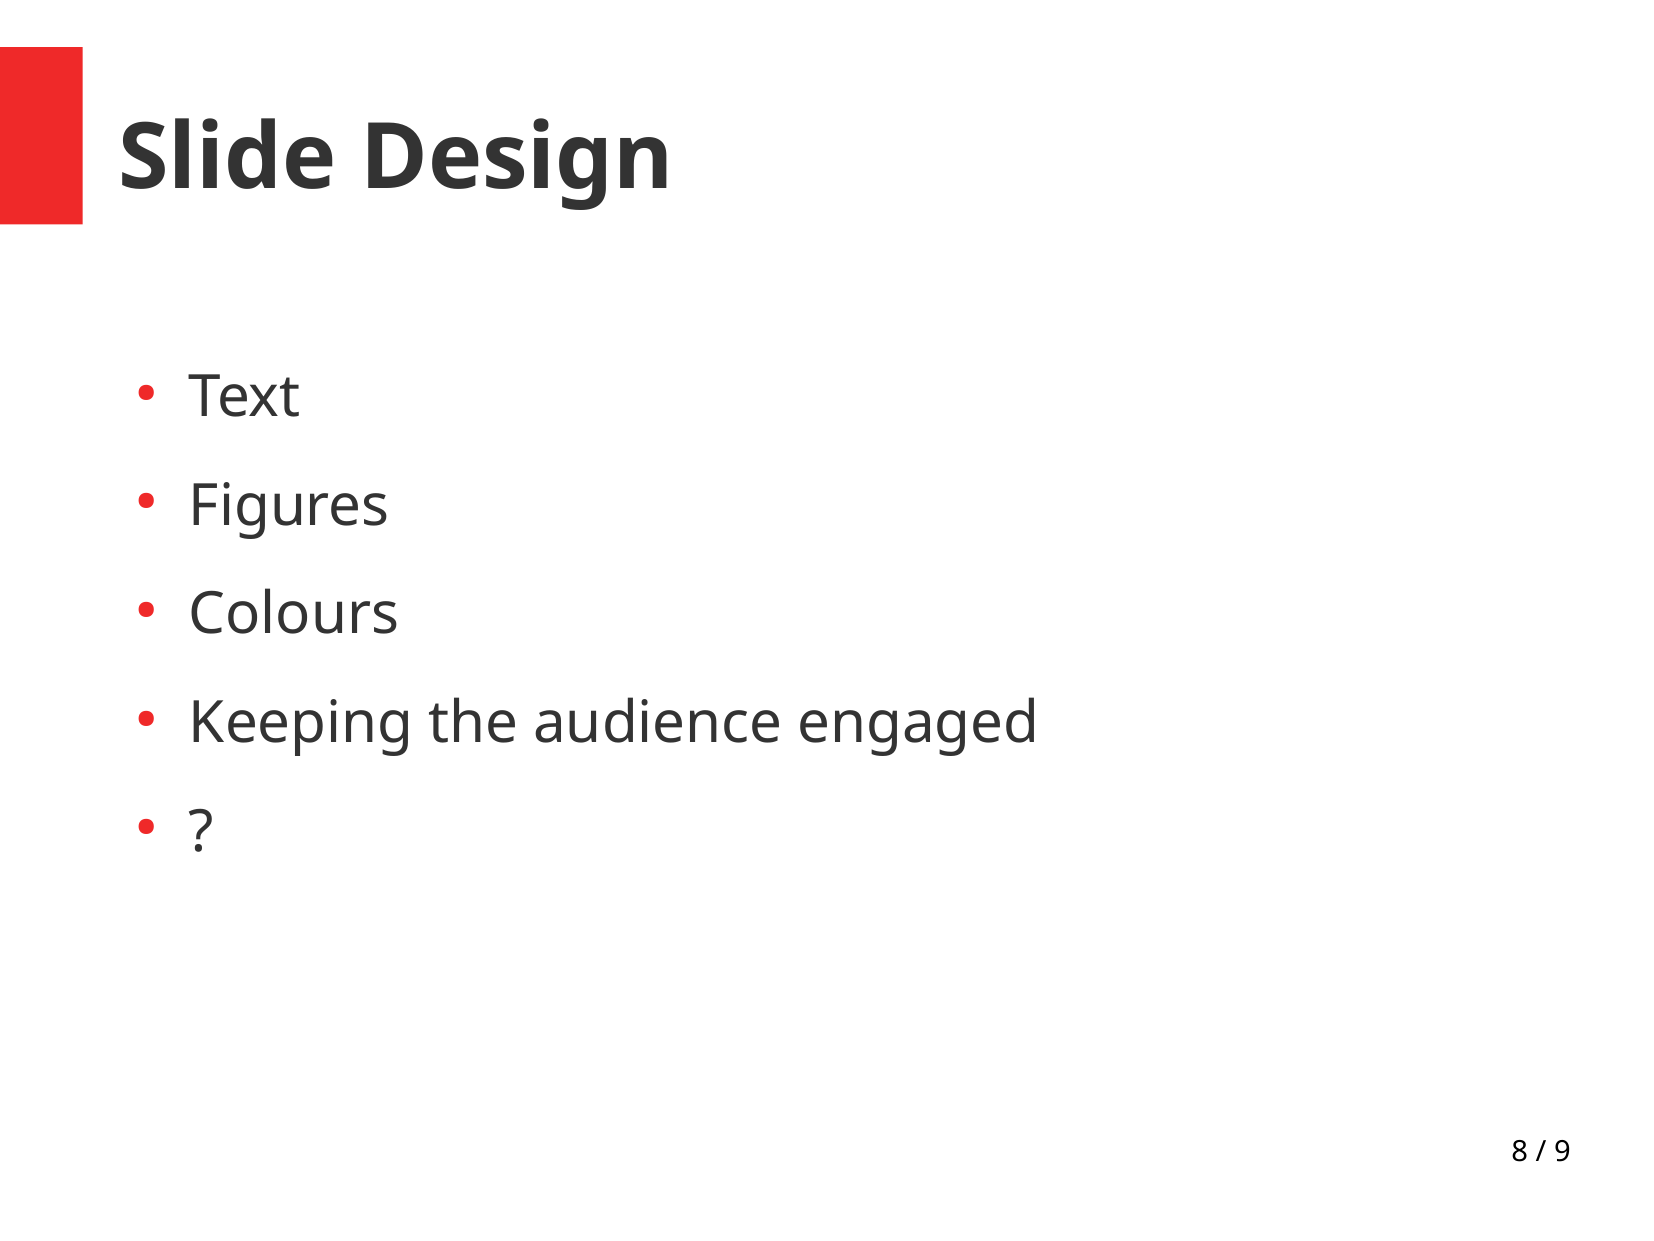

# Slide Design
Text
Figures
Colours
Keeping the audience engaged
?
8